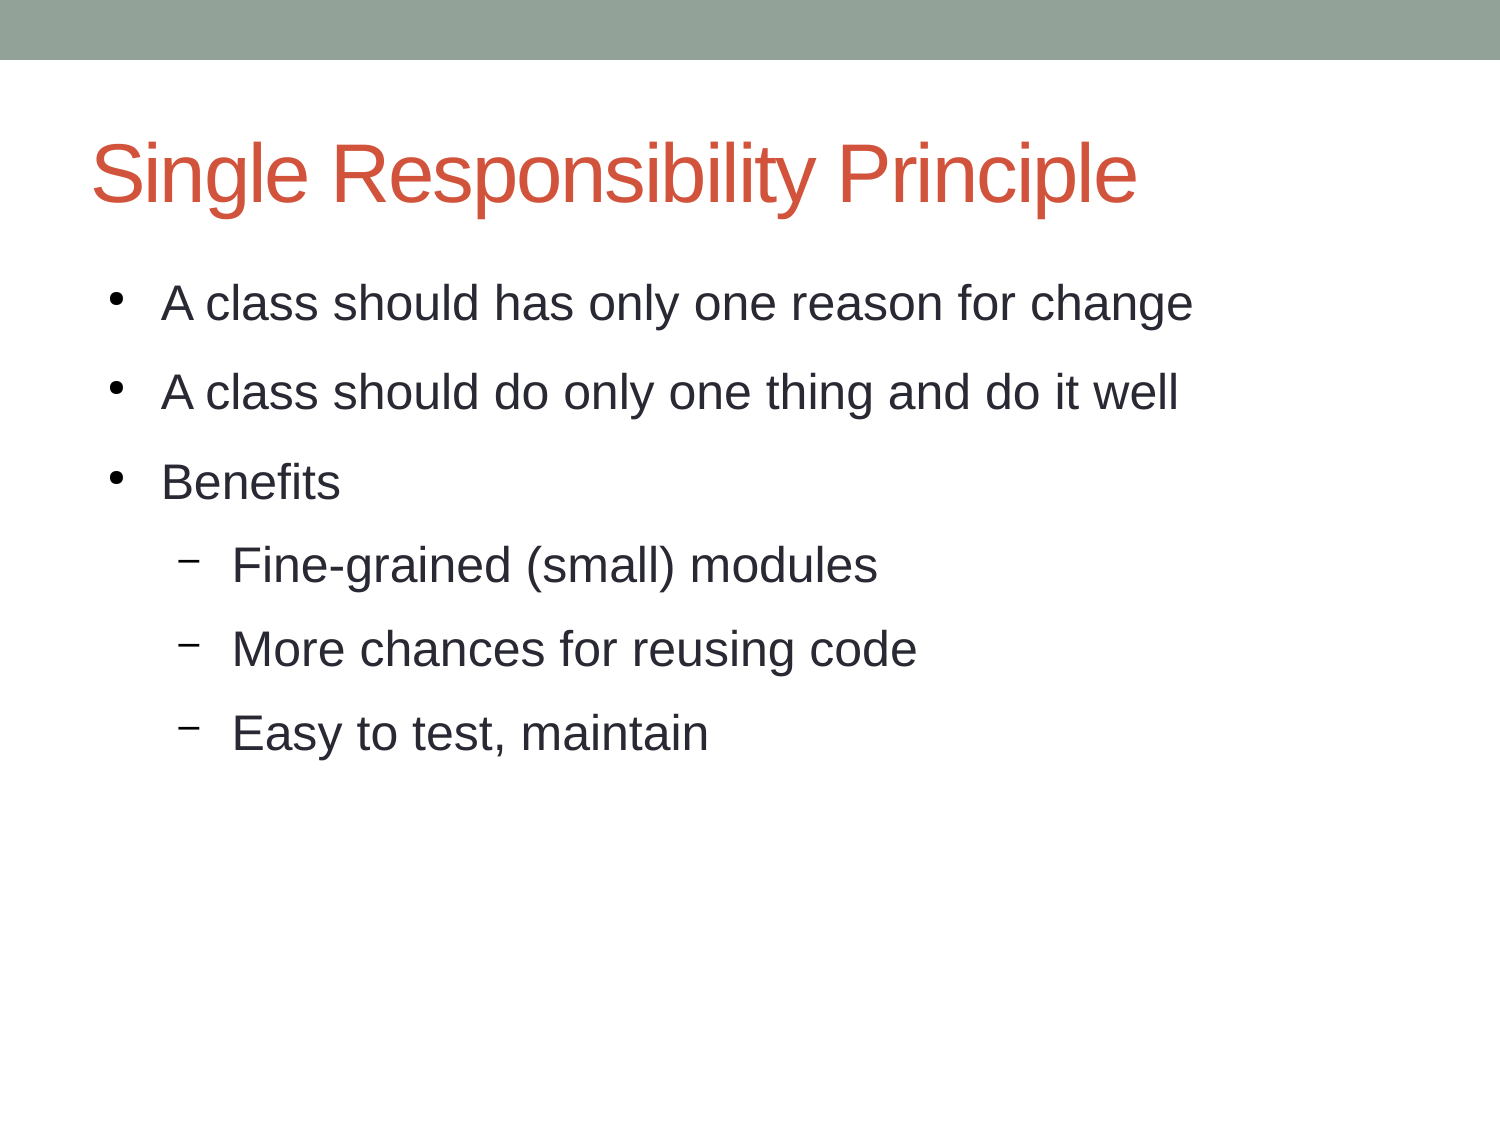

# Single Responsibility Principle
A class should has only one reason for change
A class should do only one thing and do it well
Benefits
Fine-grained (small) modules
More chances for reusing code
Easy to test, maintain